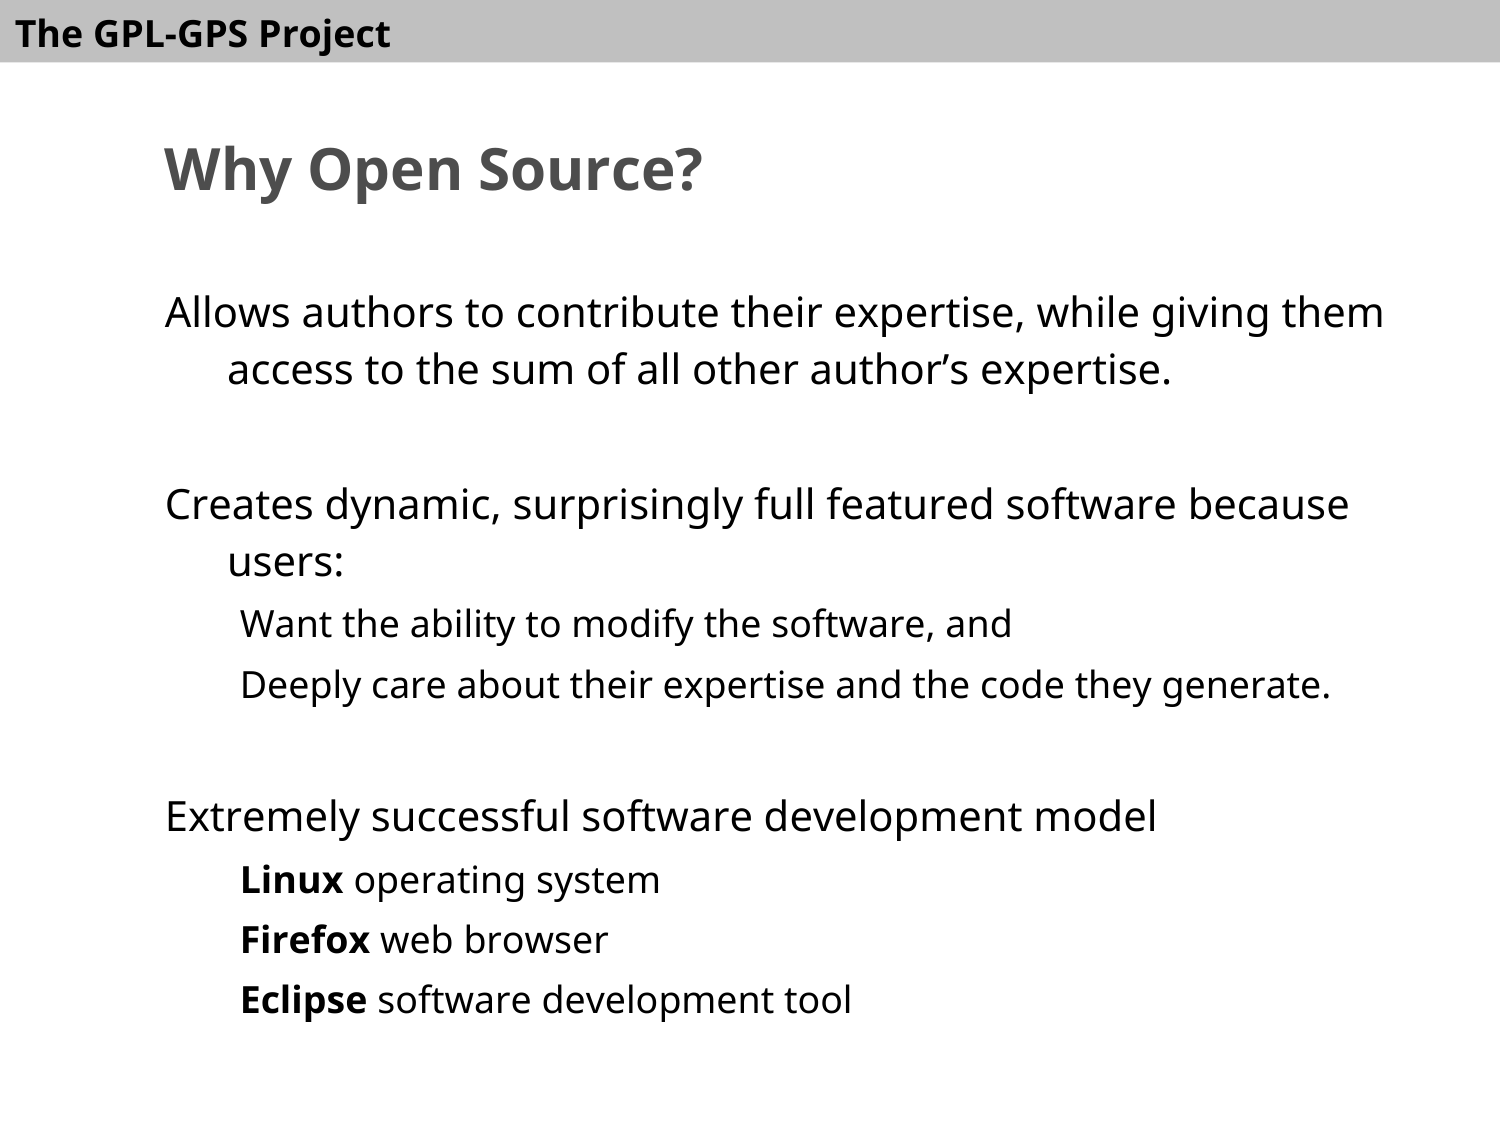

# Why Open Source?
Allows authors to contribute their expertise, while giving them access to the sum of all other author’s expertise.
Creates dynamic, surprisingly full featured software because users:
Want the ability to modify the software, and
Deeply care about their expertise and the code they generate.
Extremely successful software development model
Linux operating system
Firefox web browser
Eclipse software development tool